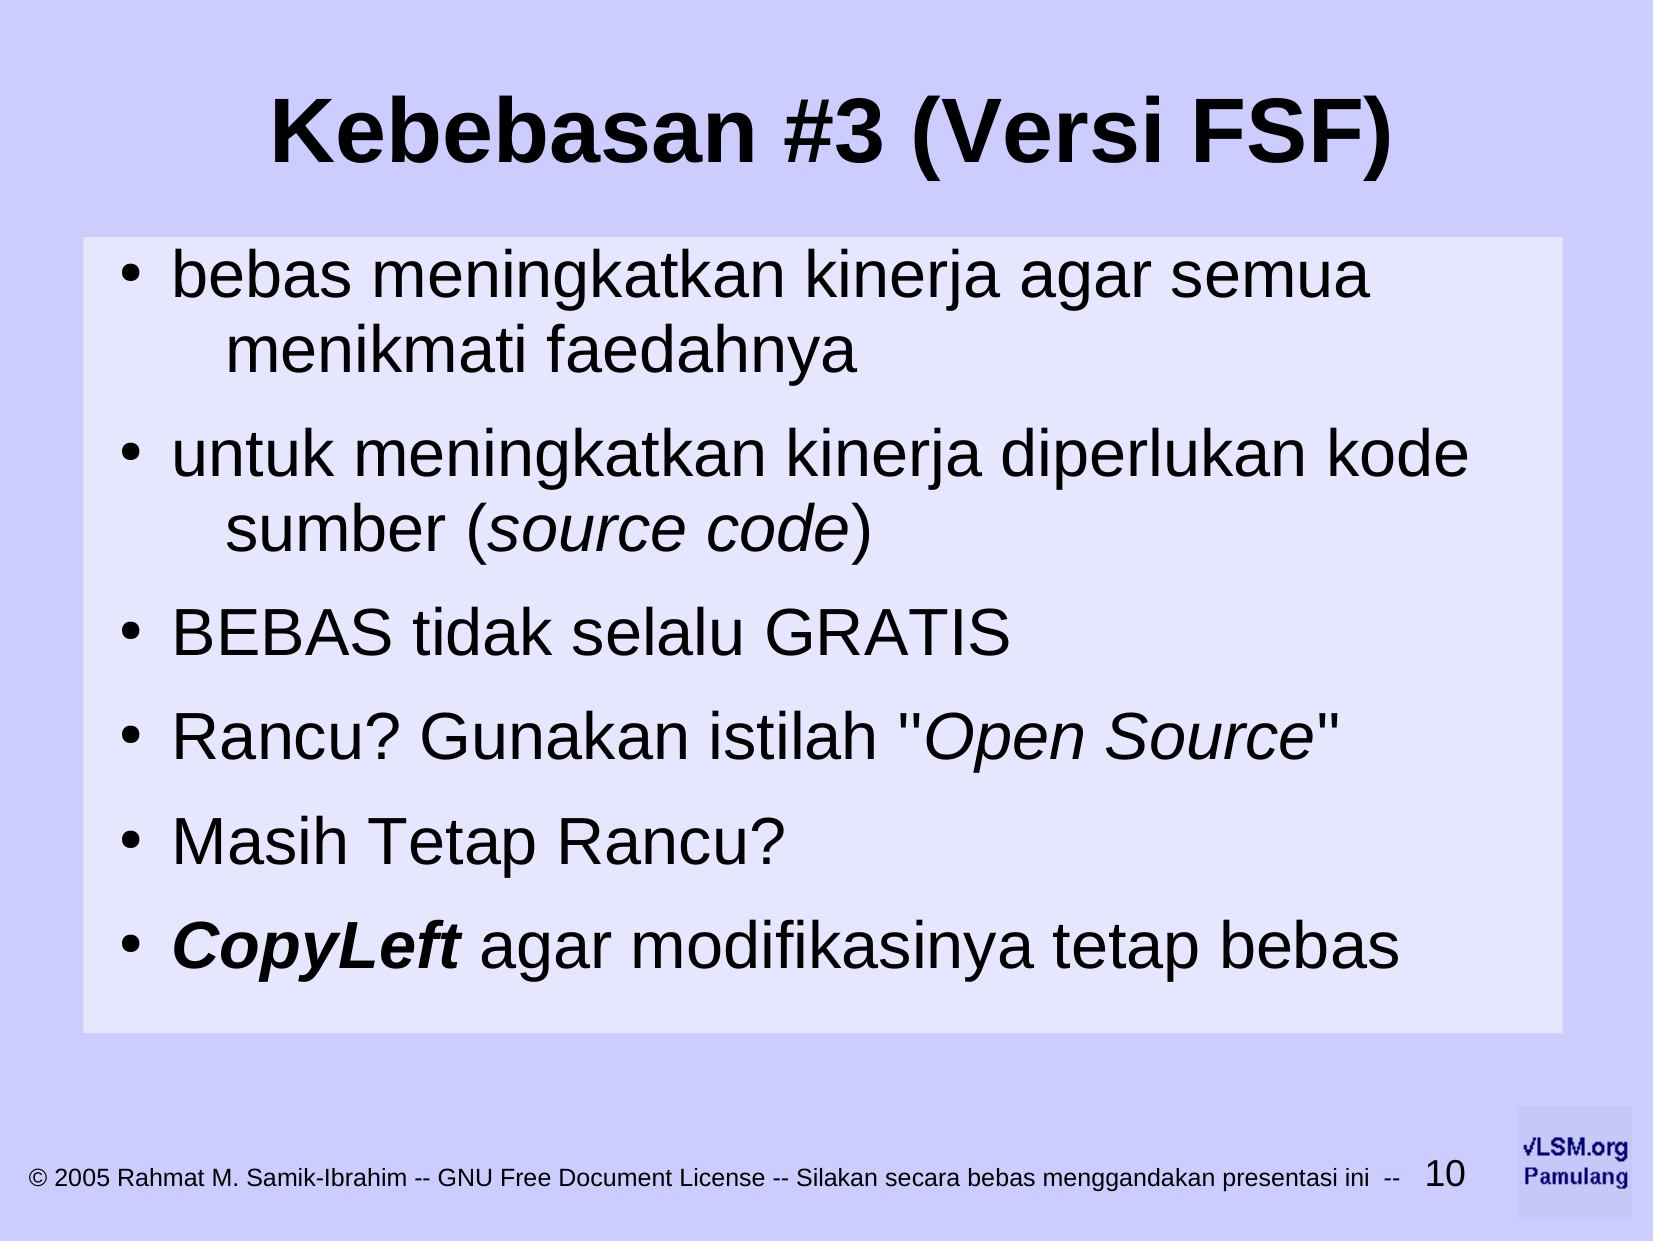

# Kebebasan #3 (Versi FSF)
bebas meningkatkan kinerja agar semua menikmati faedahnya
untuk meningkatkan kinerja diperlukan kode sumber (source code)
BEBAS tidak selalu GRATIS
Rancu? Gunakan istilah ''Open Source''
Masih Tetap Rancu?
CopyLeft agar modifikasinya tetap bebas